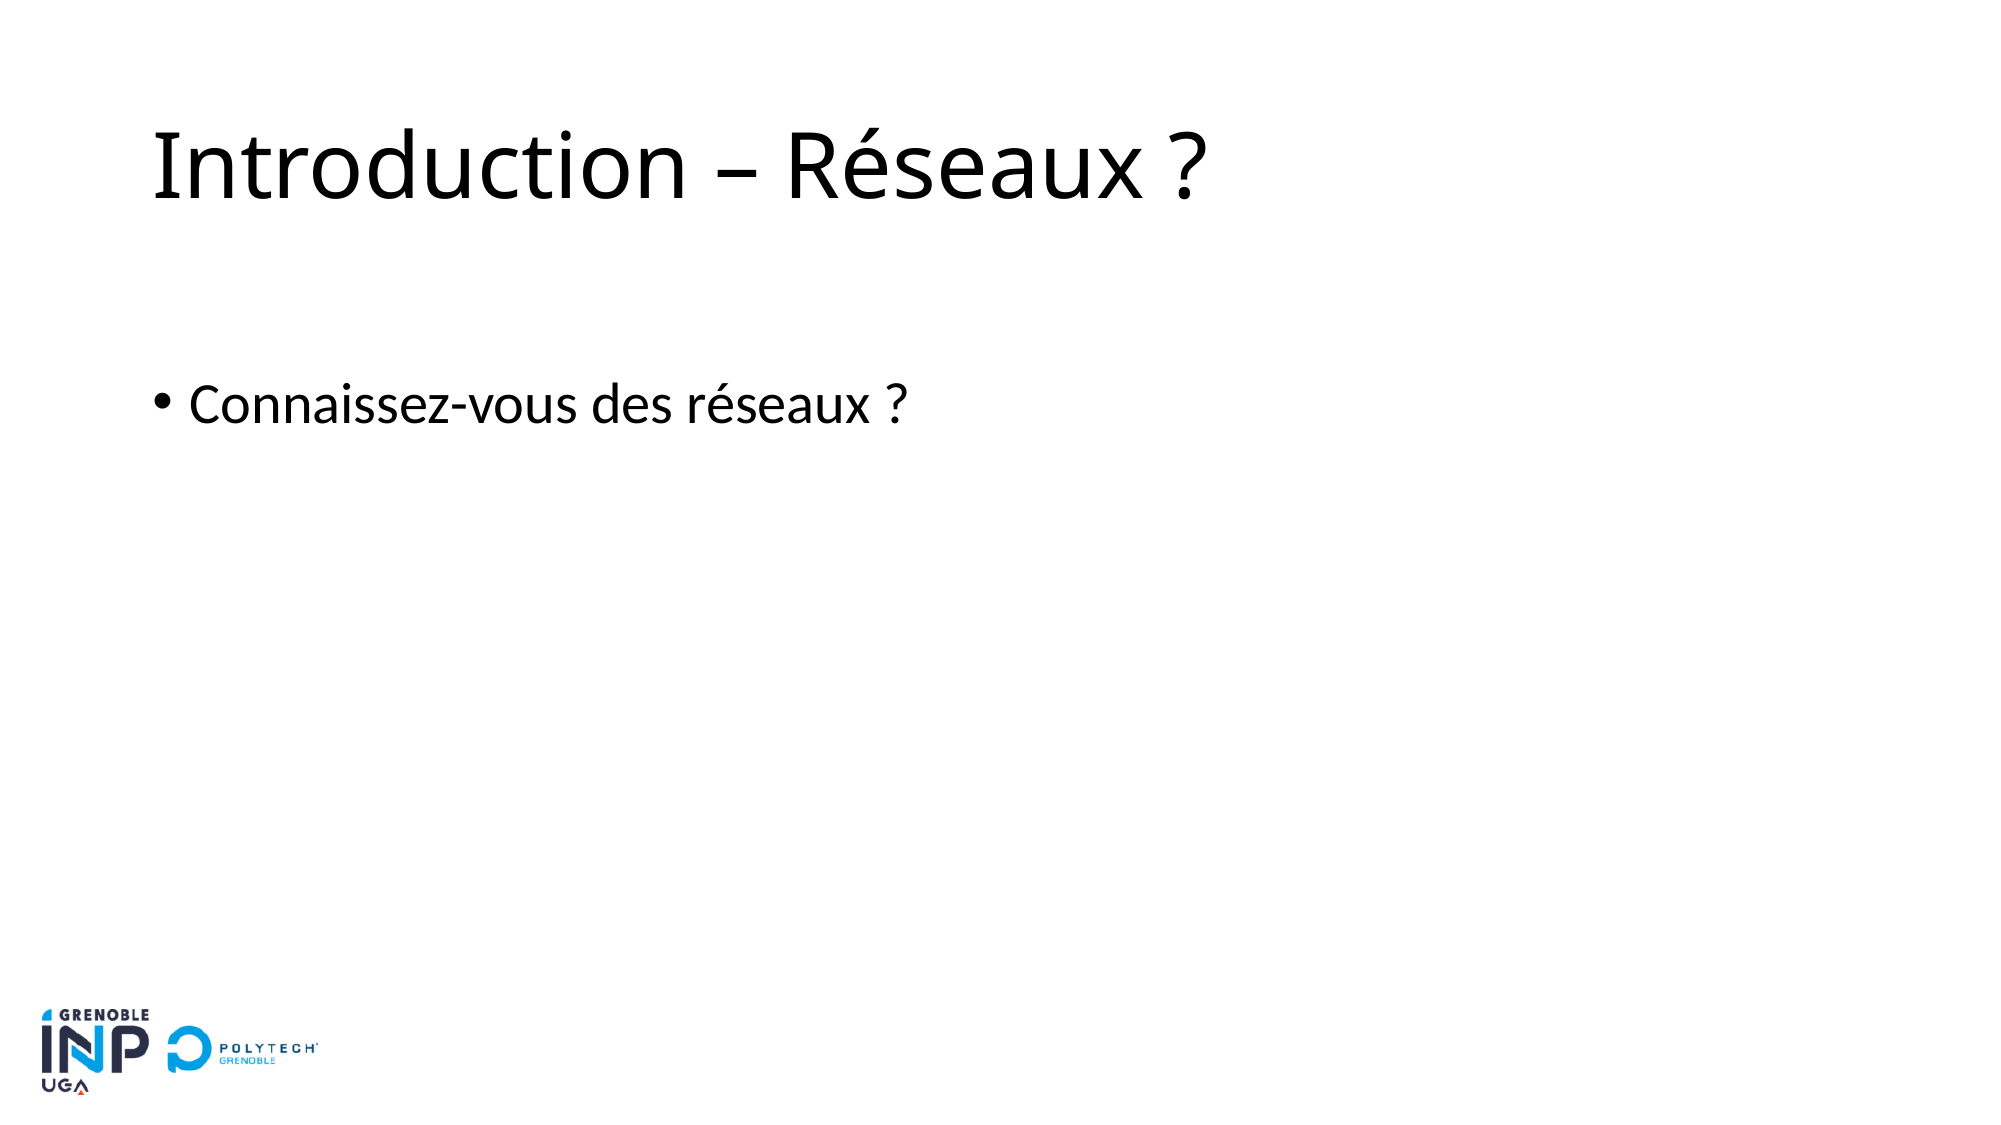

# Introduction – Réseaux ?
Connaissez-vous des réseaux ?